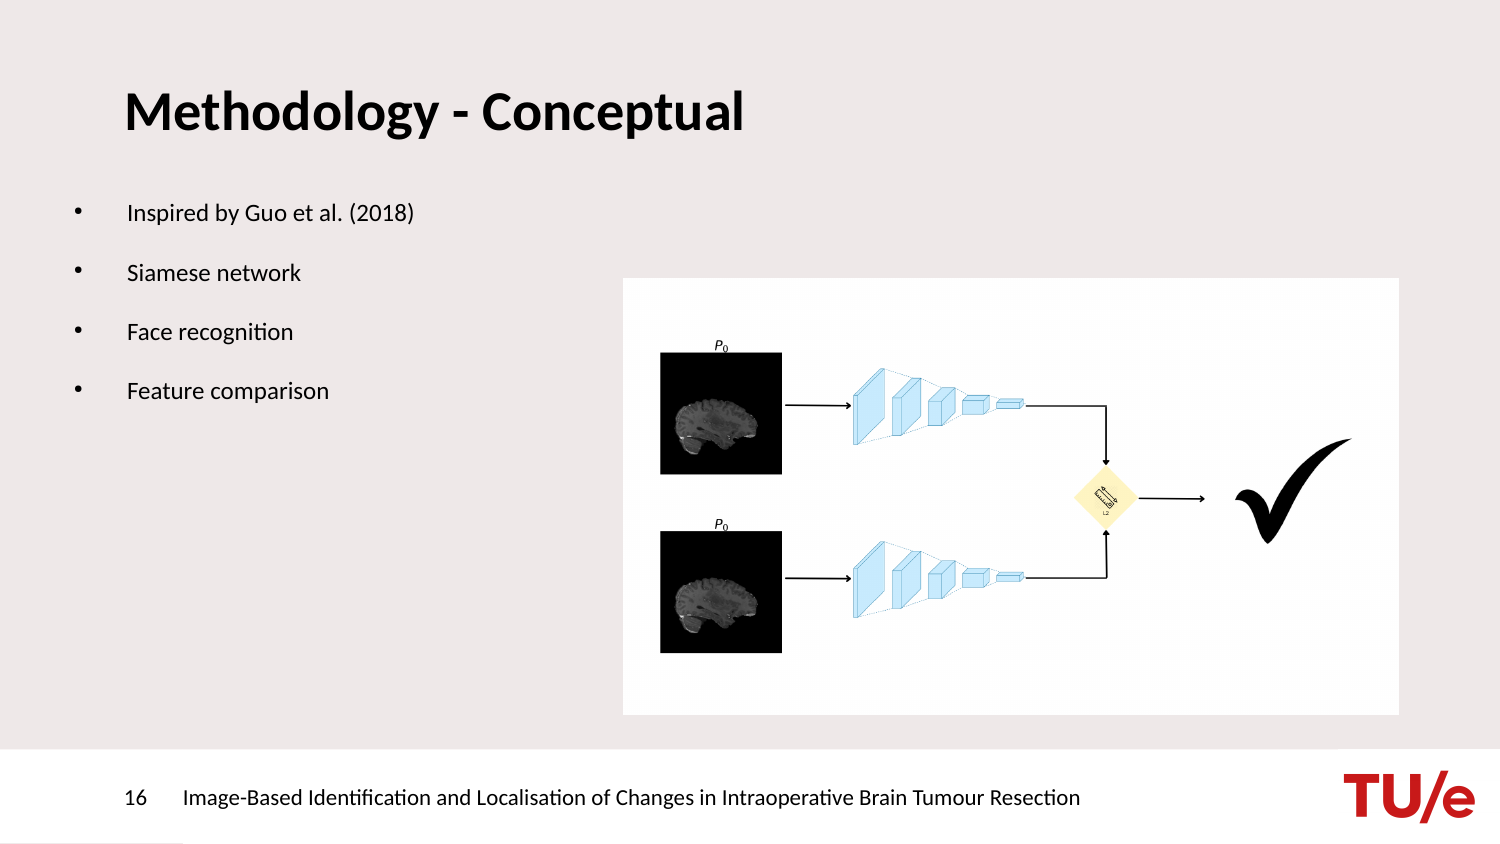

# Methodology - Conceptual
Inspired by Guo et al. (2018)
Siamese network
Face recognition
Feature comparison
16
Image-Based Identification and Localisation of Changes in Intraoperative Brain Tumour Resection